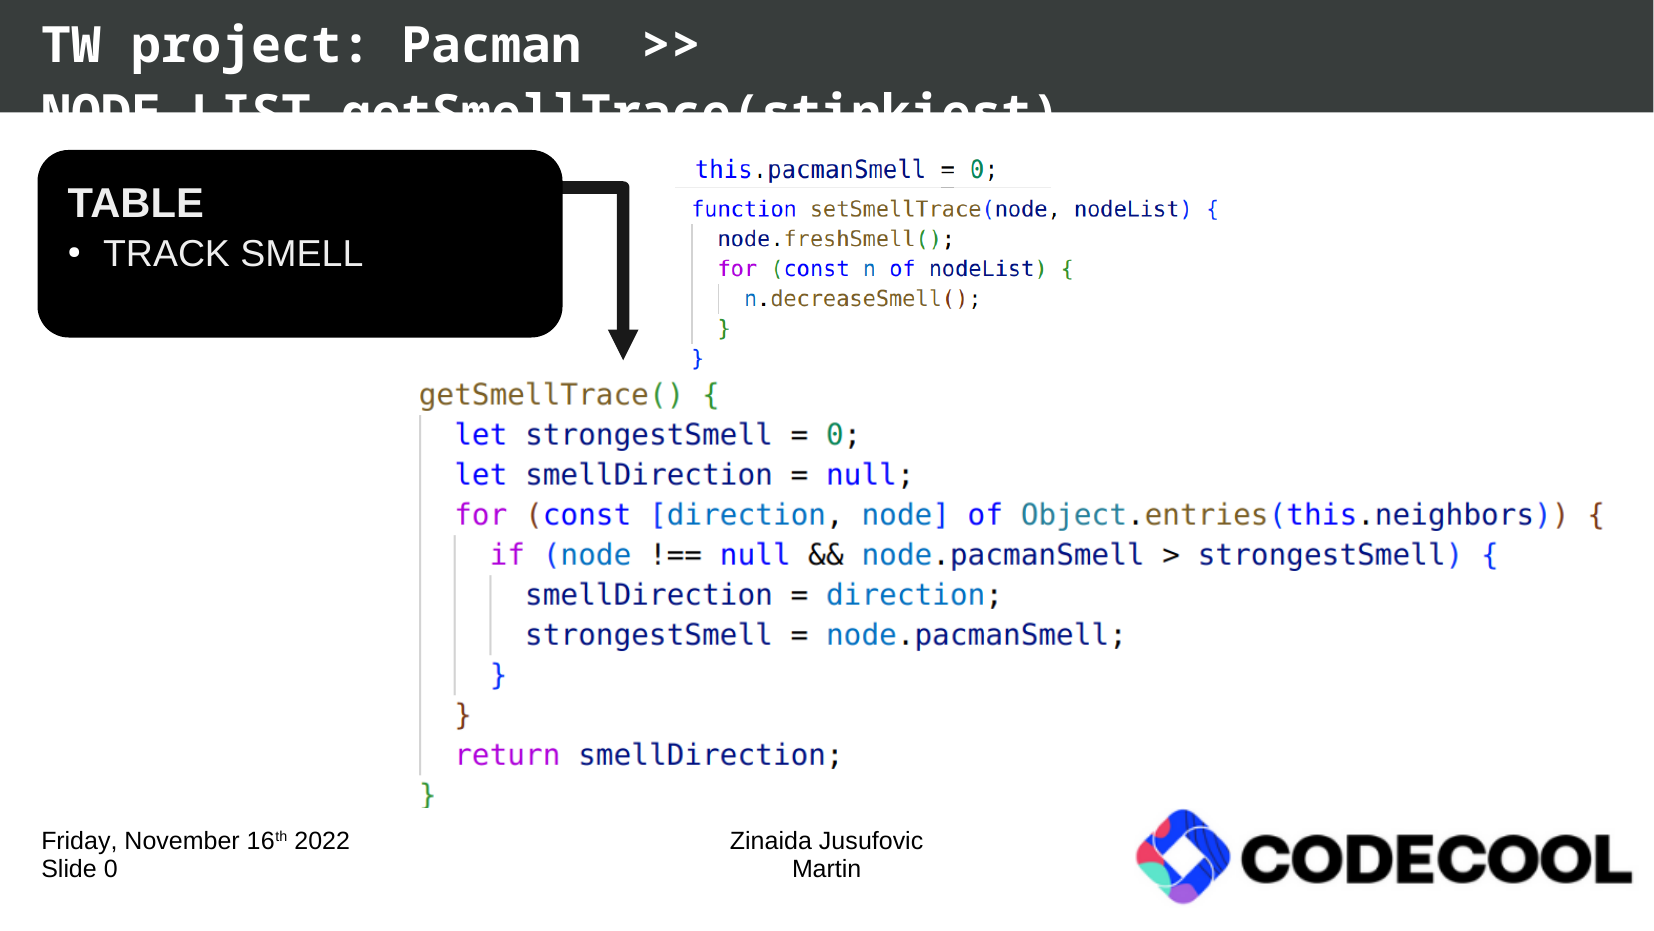

# TW project: Pacman >> NODE_LIST.getSmellTrace(stinkiest)
TABLE
TRACK SMELL
Friday, November 16th 2022
Slide 0
Zinaida Jusufovic
Martin